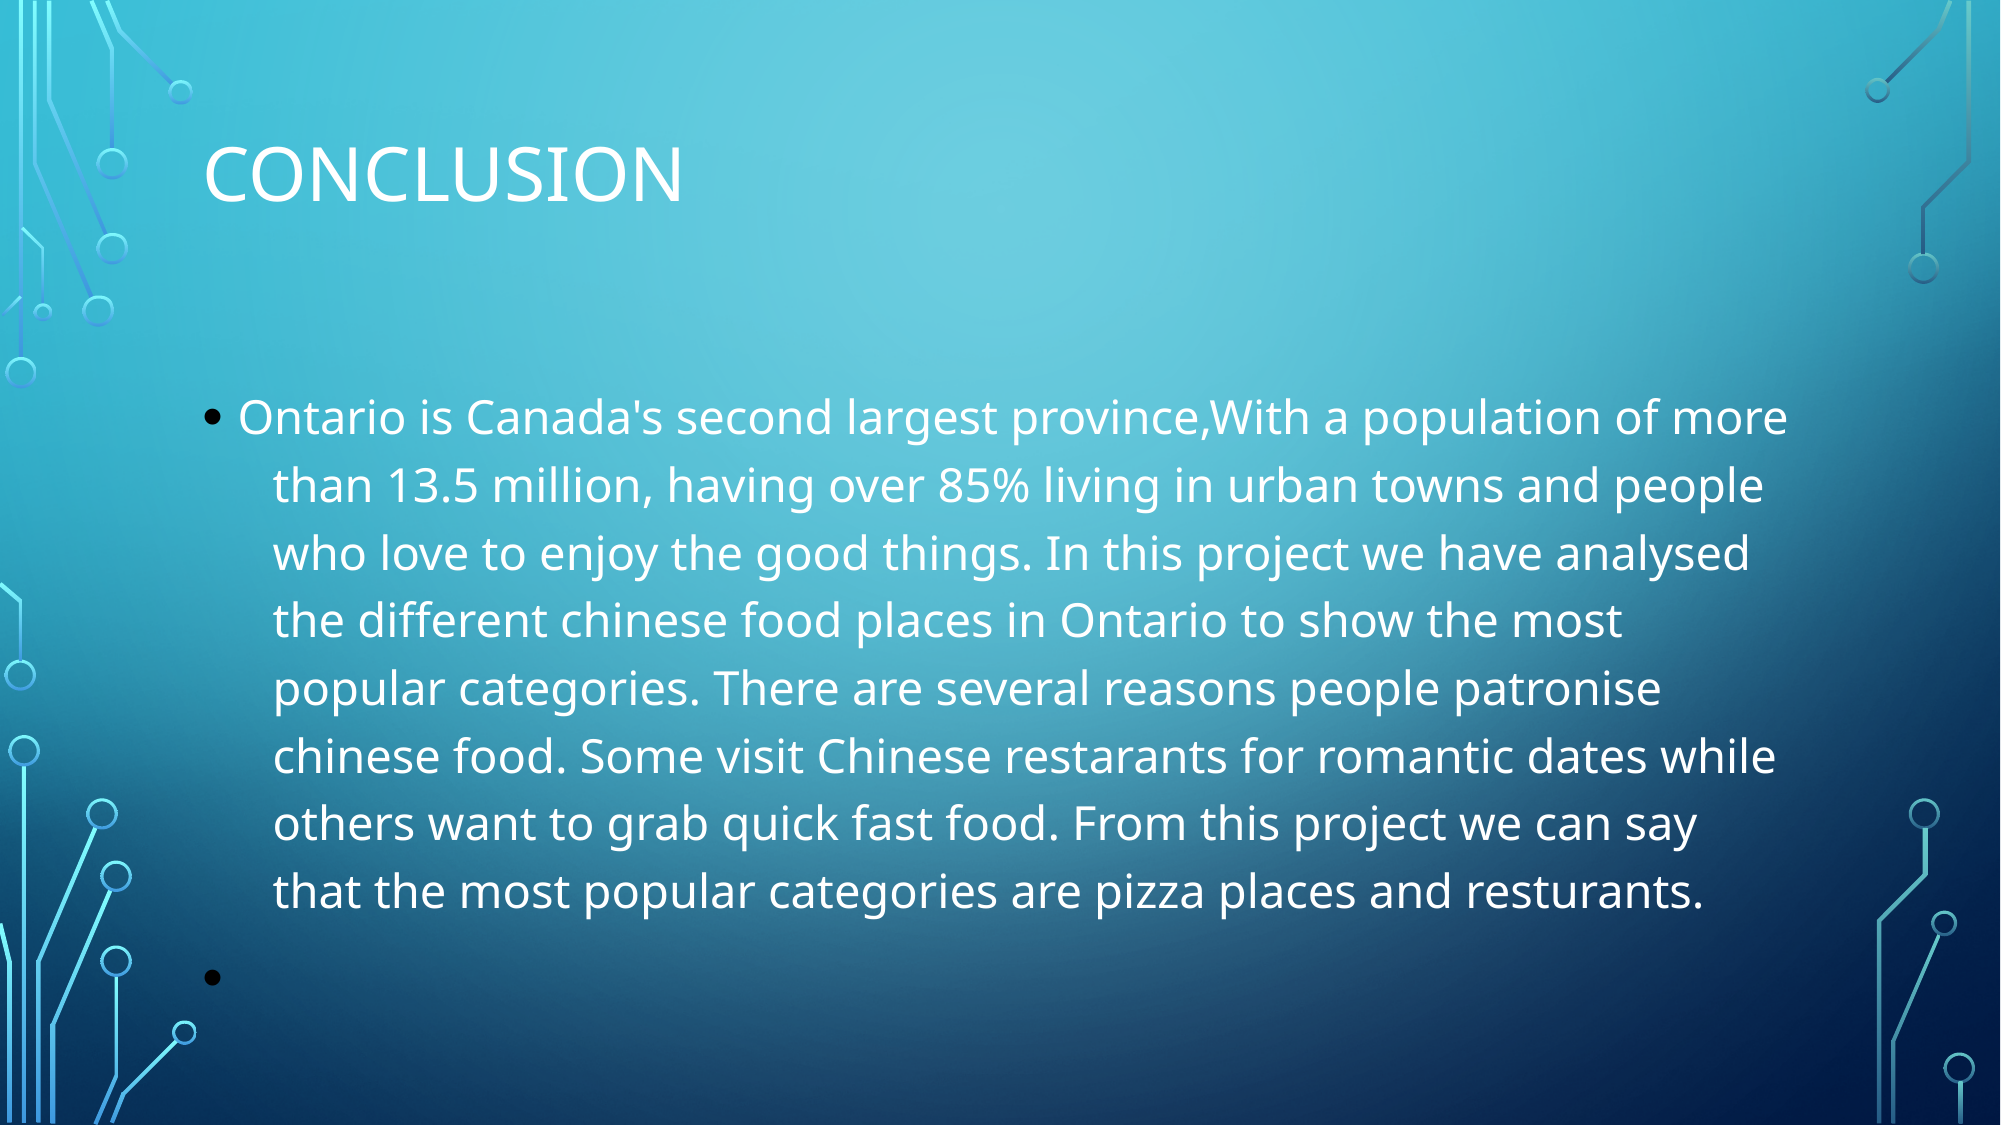

# CONCLUSION
Ontario is Canada's second largest province,With a population of more than 13.5 million, having over 85% living in urban towns and people who love to enjoy the good things. In this project we have analysed the different chinese food places in Ontario to show the most popular categories. There are several reasons people patronise chinese food. Some visit Chinese restarants for romantic dates while others want to grab quick fast food. From this project we can say that the most popular categories are pizza places and resturants.